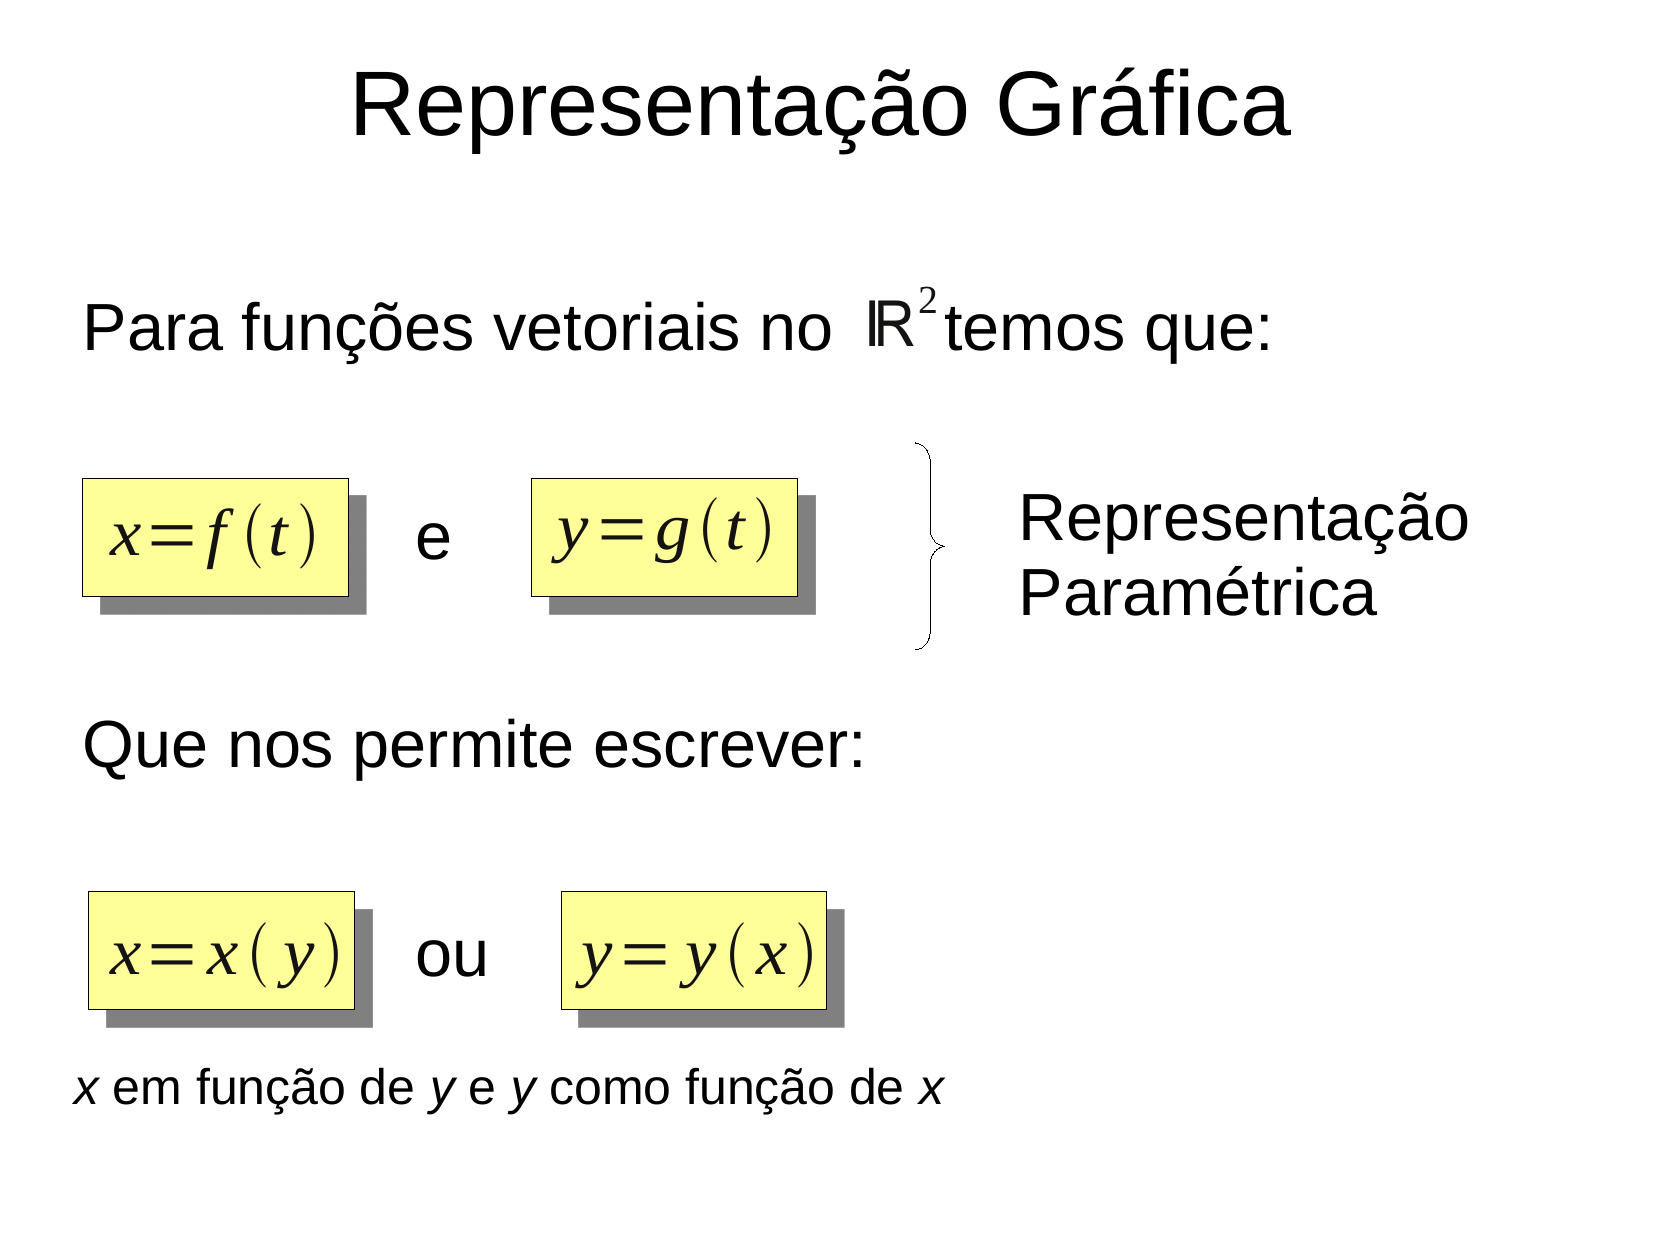

Representação Gráfica
# Para funções vetoriais no temos que:
 e
Que nos permite escrever:
 ou
Representação Paramétrica
x em função de y e y como função de x